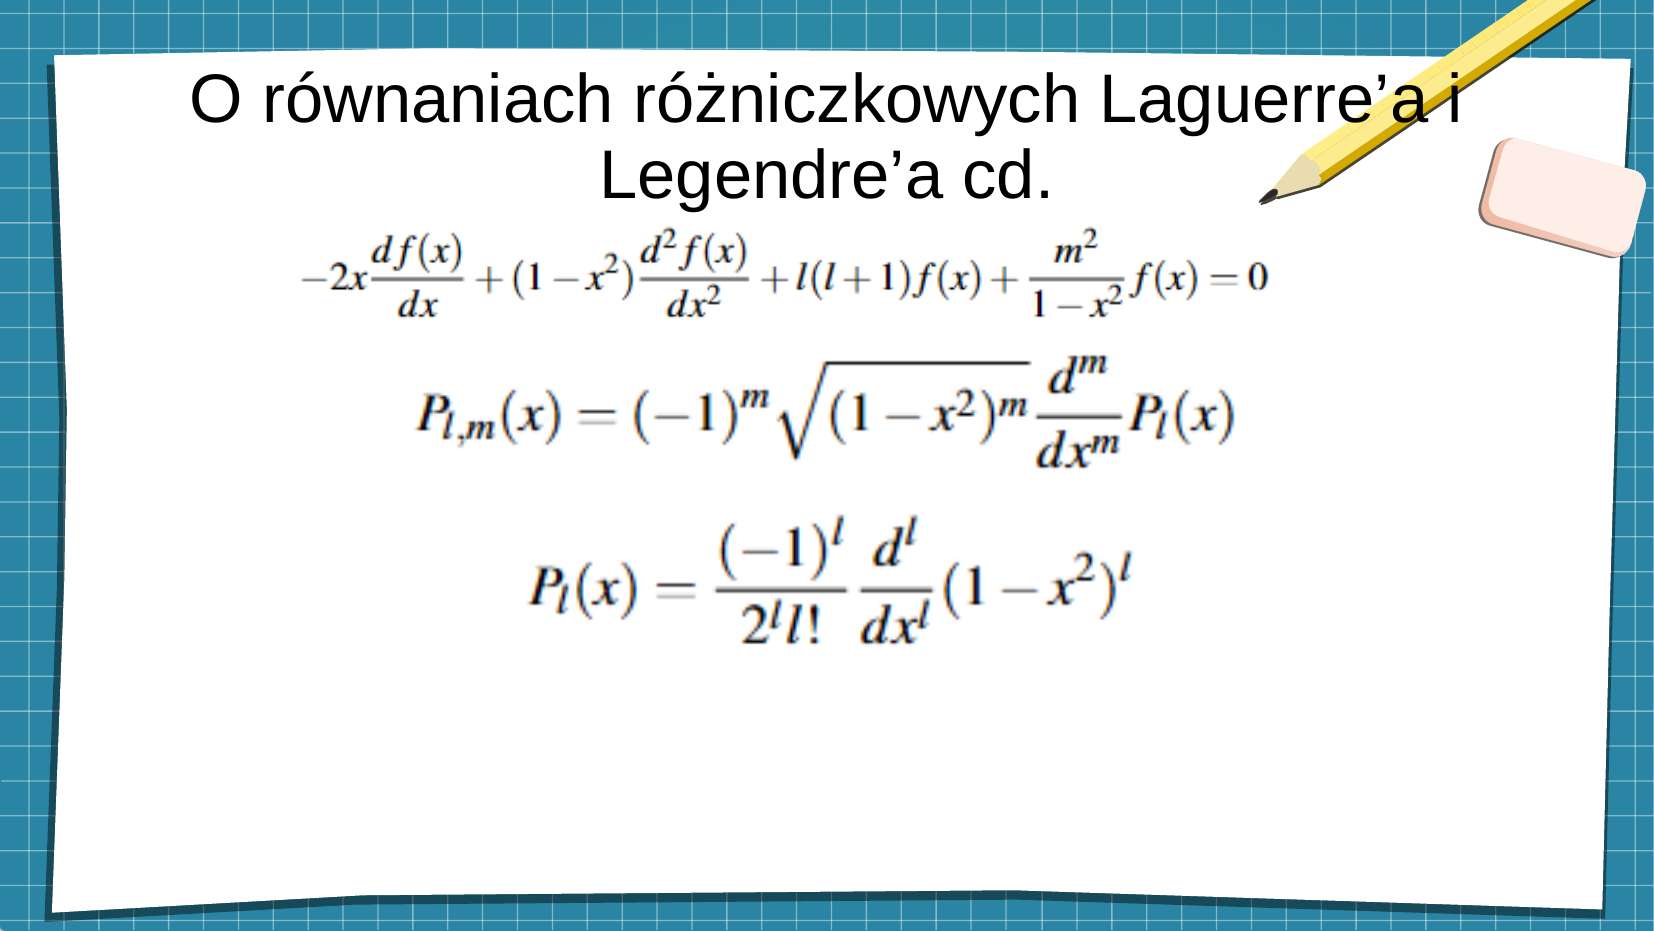

# O równaniach różniczkowych Laguerre’a i Legendre’a cd.